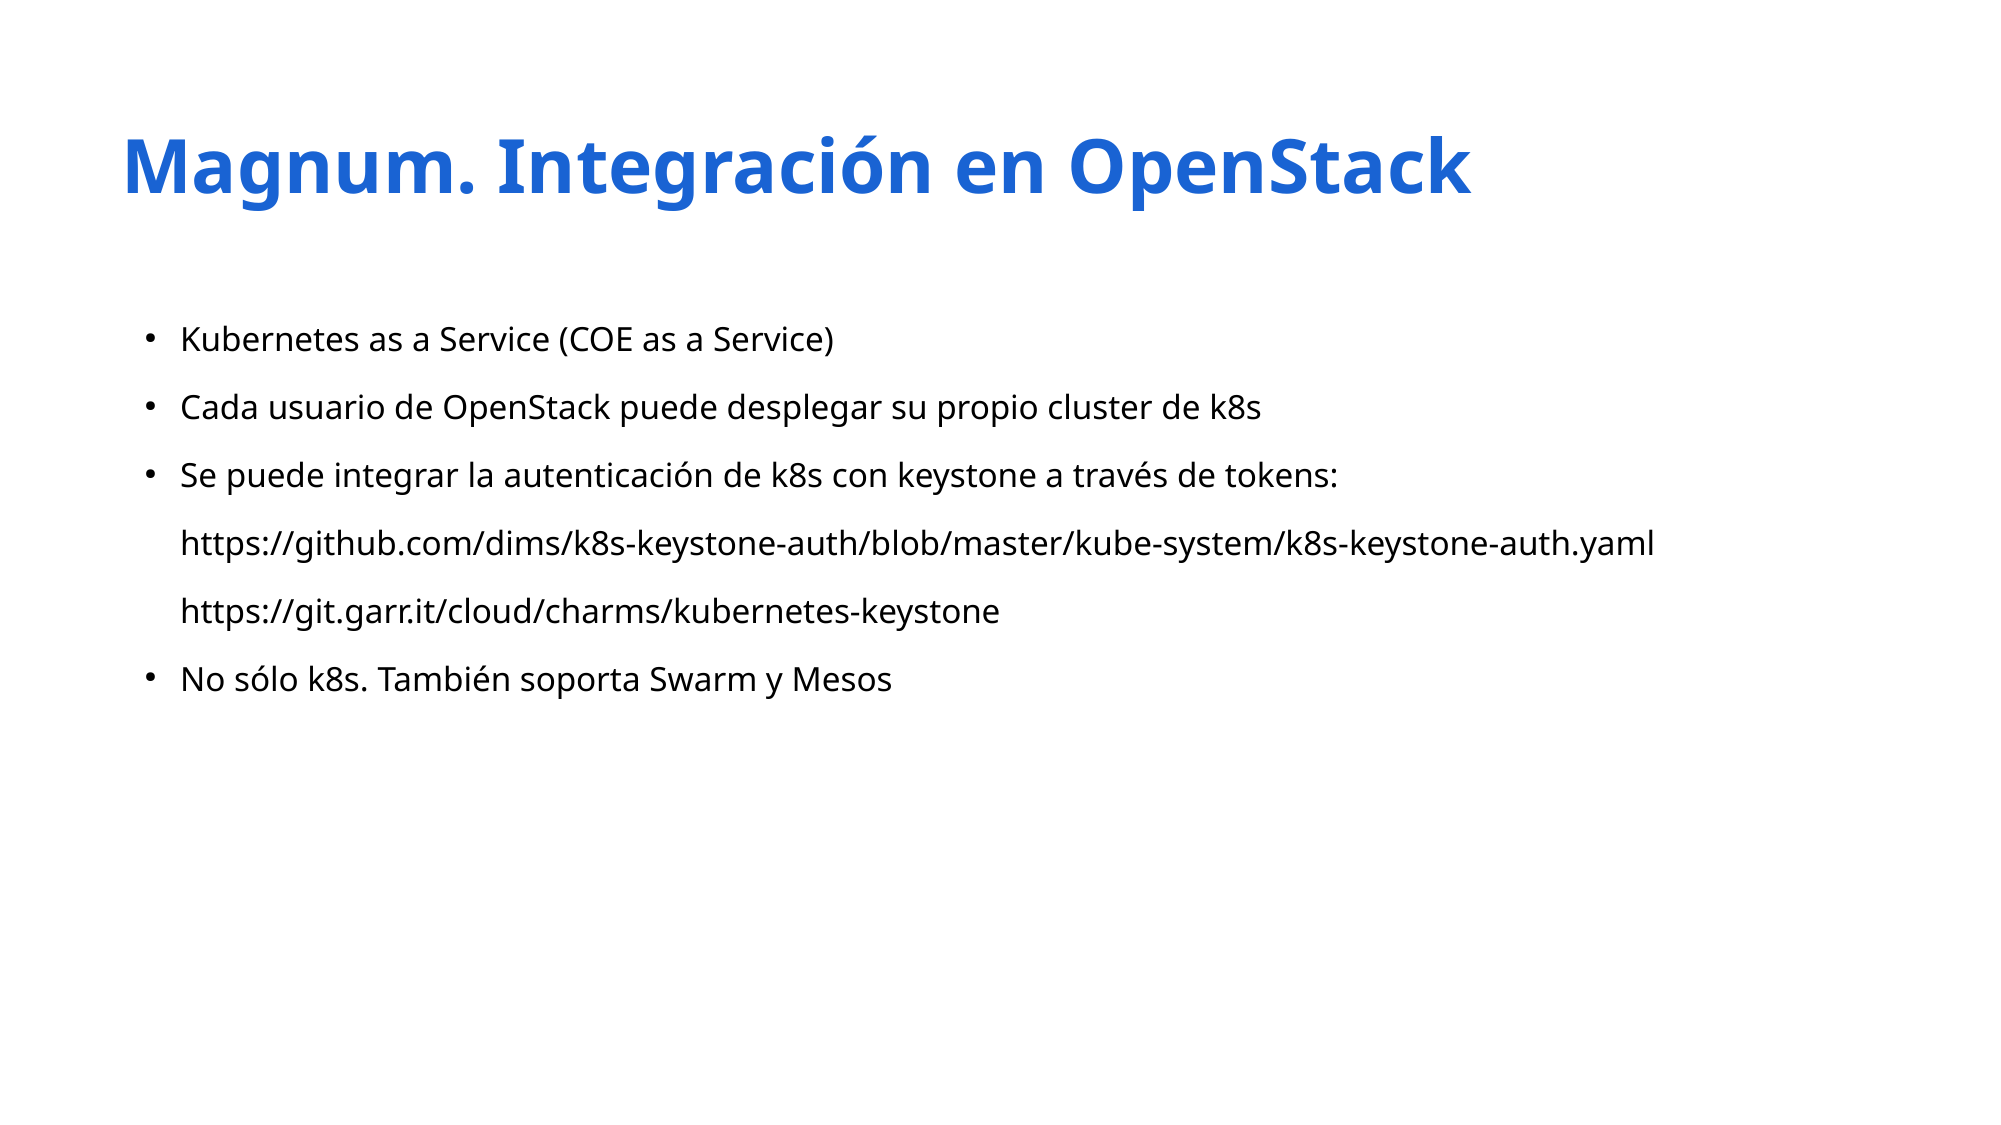

Magnum. Integración en OpenStack
Kubernetes as a Service (COE as a Service)
Cada usuario de OpenStack puede desplegar su propio cluster de k8s
Se puede integrar la autenticación de k8s con keystone a través de tokens:
https://github.com/dims/k8s-keystone-auth/blob/master/kube-system/k8s-keystone-auth.yaml
https://git.garr.it/cloud/charms/kubernetes-keystone
No sólo k8s. También soporta Swarm y Mesos